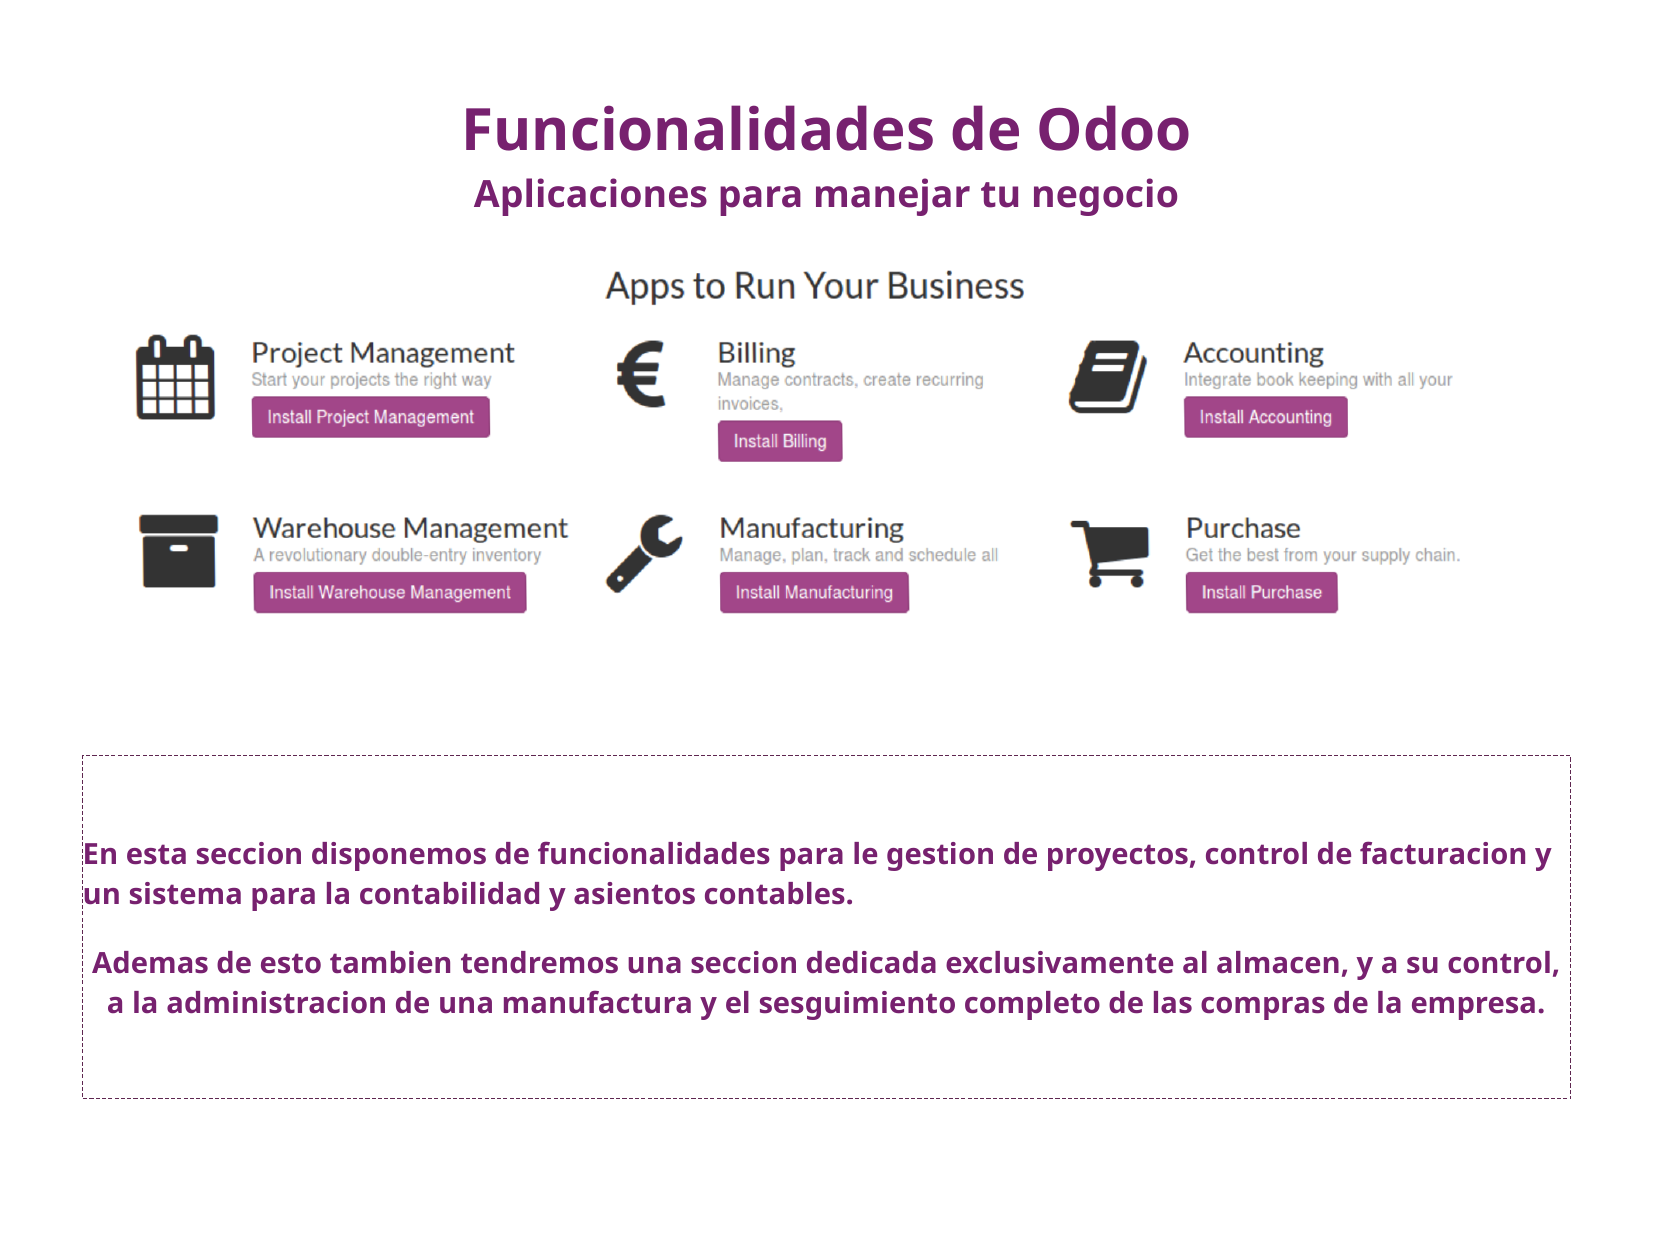

# Funcionalidades de Odoo Aplicaciones para manejar tu negocio
En esta seccion disponemos de funcionalidades para le gestion de proyectos, control de facturacion y un sistema para la contabilidad y asientos contables.
Ademas de esto tambien tendremos una seccion dedicada exclusivamente al almacen, y a su control, a la administracion de una manufactura y el sesguimiento completo de las compras de la empresa.